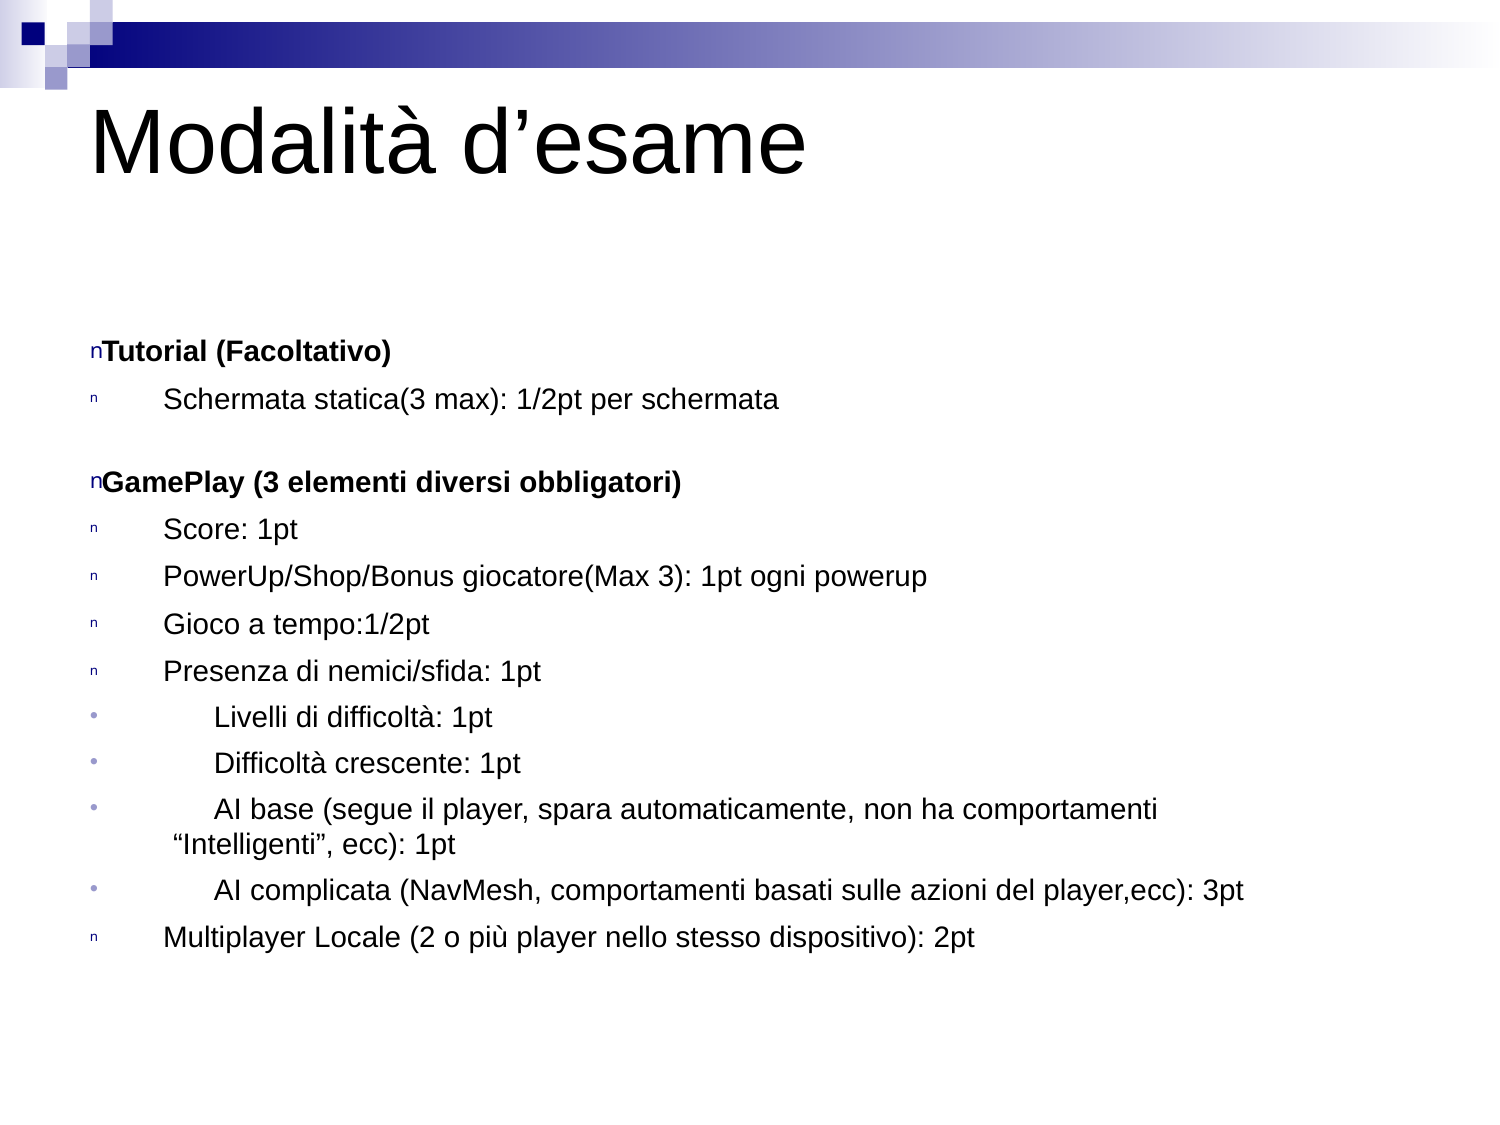

# Modalità d’esame
Tutorial (Facoltativo)
 Schermata statica(3 max): 1/2pt per schermata
GamePlay (3 elementi diversi obbligatori)
 Score: 1pt
 PowerUp/Shop/Bonus giocatore(Max 3): 1pt ogni powerup
 Gioco a tempo:1/2pt
 Presenza di nemici/sfida: 1pt
 Livelli di difficoltà: 1pt
 Difficoltà crescente: 1pt
 AI base (segue il player, spara automaticamente, non ha comportamenti “Intelligenti”, ecc): 1pt
 AI complicata (NavMesh, comportamenti basati sulle azioni del player,ecc): 3pt
 Multiplayer Locale (2 o più player nello stesso dispositivo): 2pt